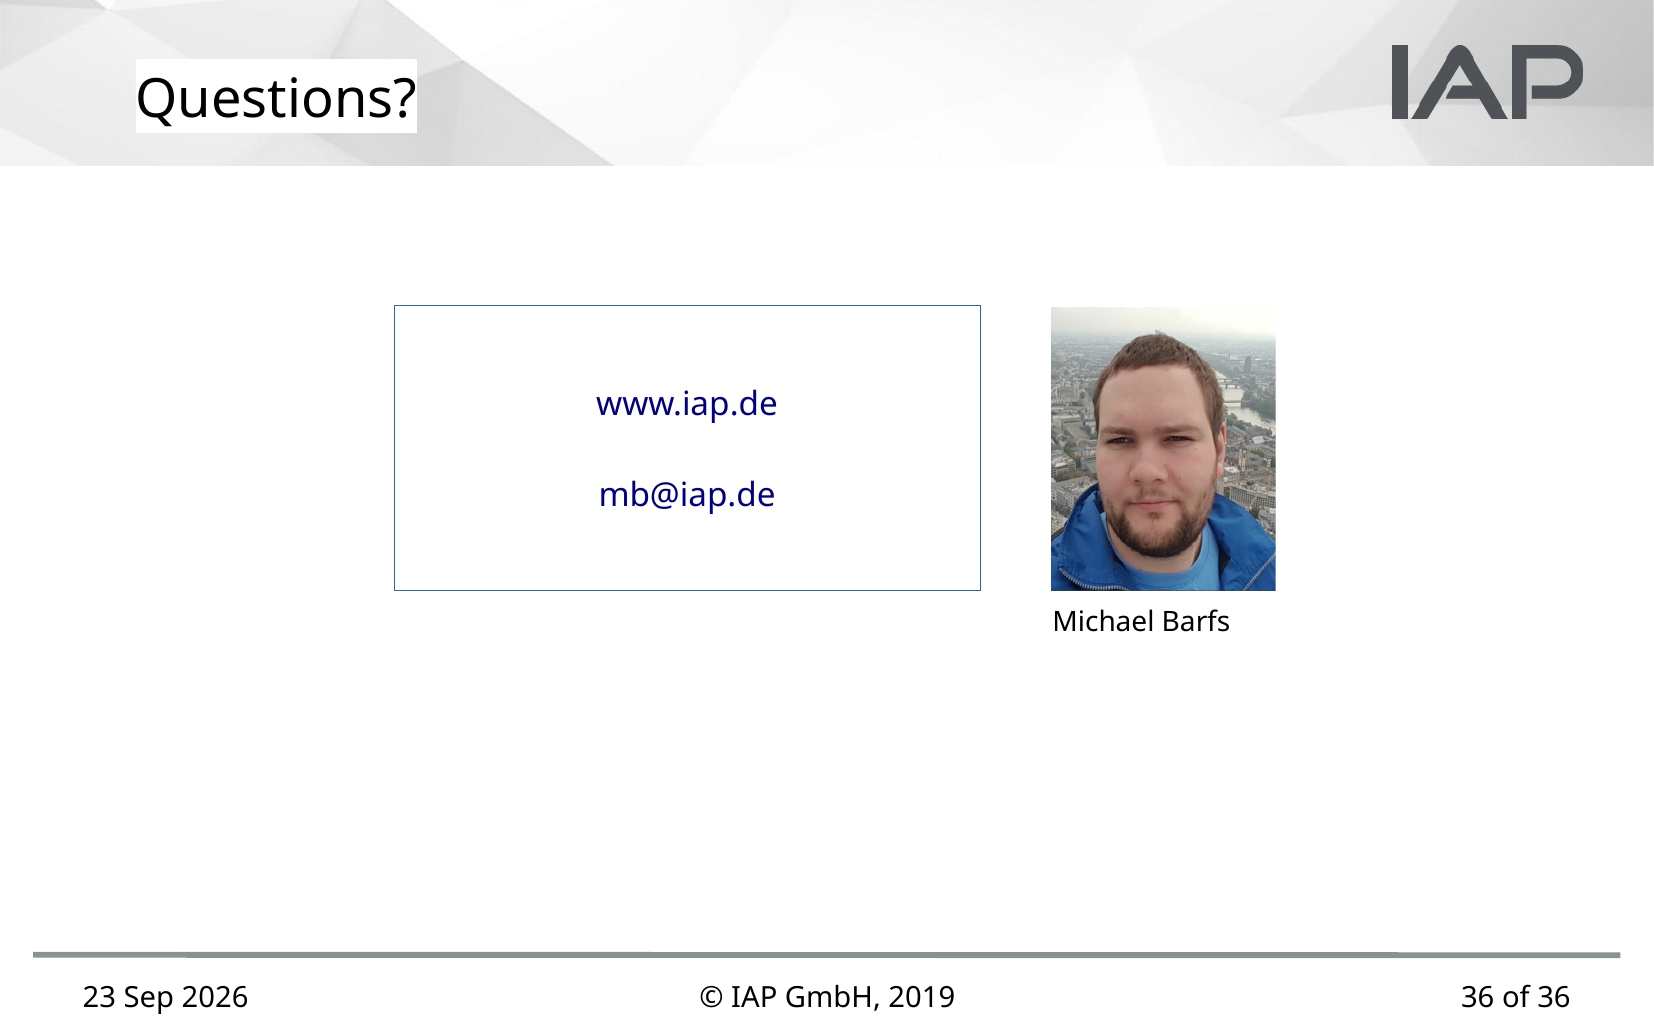

# Questions?
www.iap.de
mb@iap.de
Michael Barfs
© IAP GmbH, 2019
36